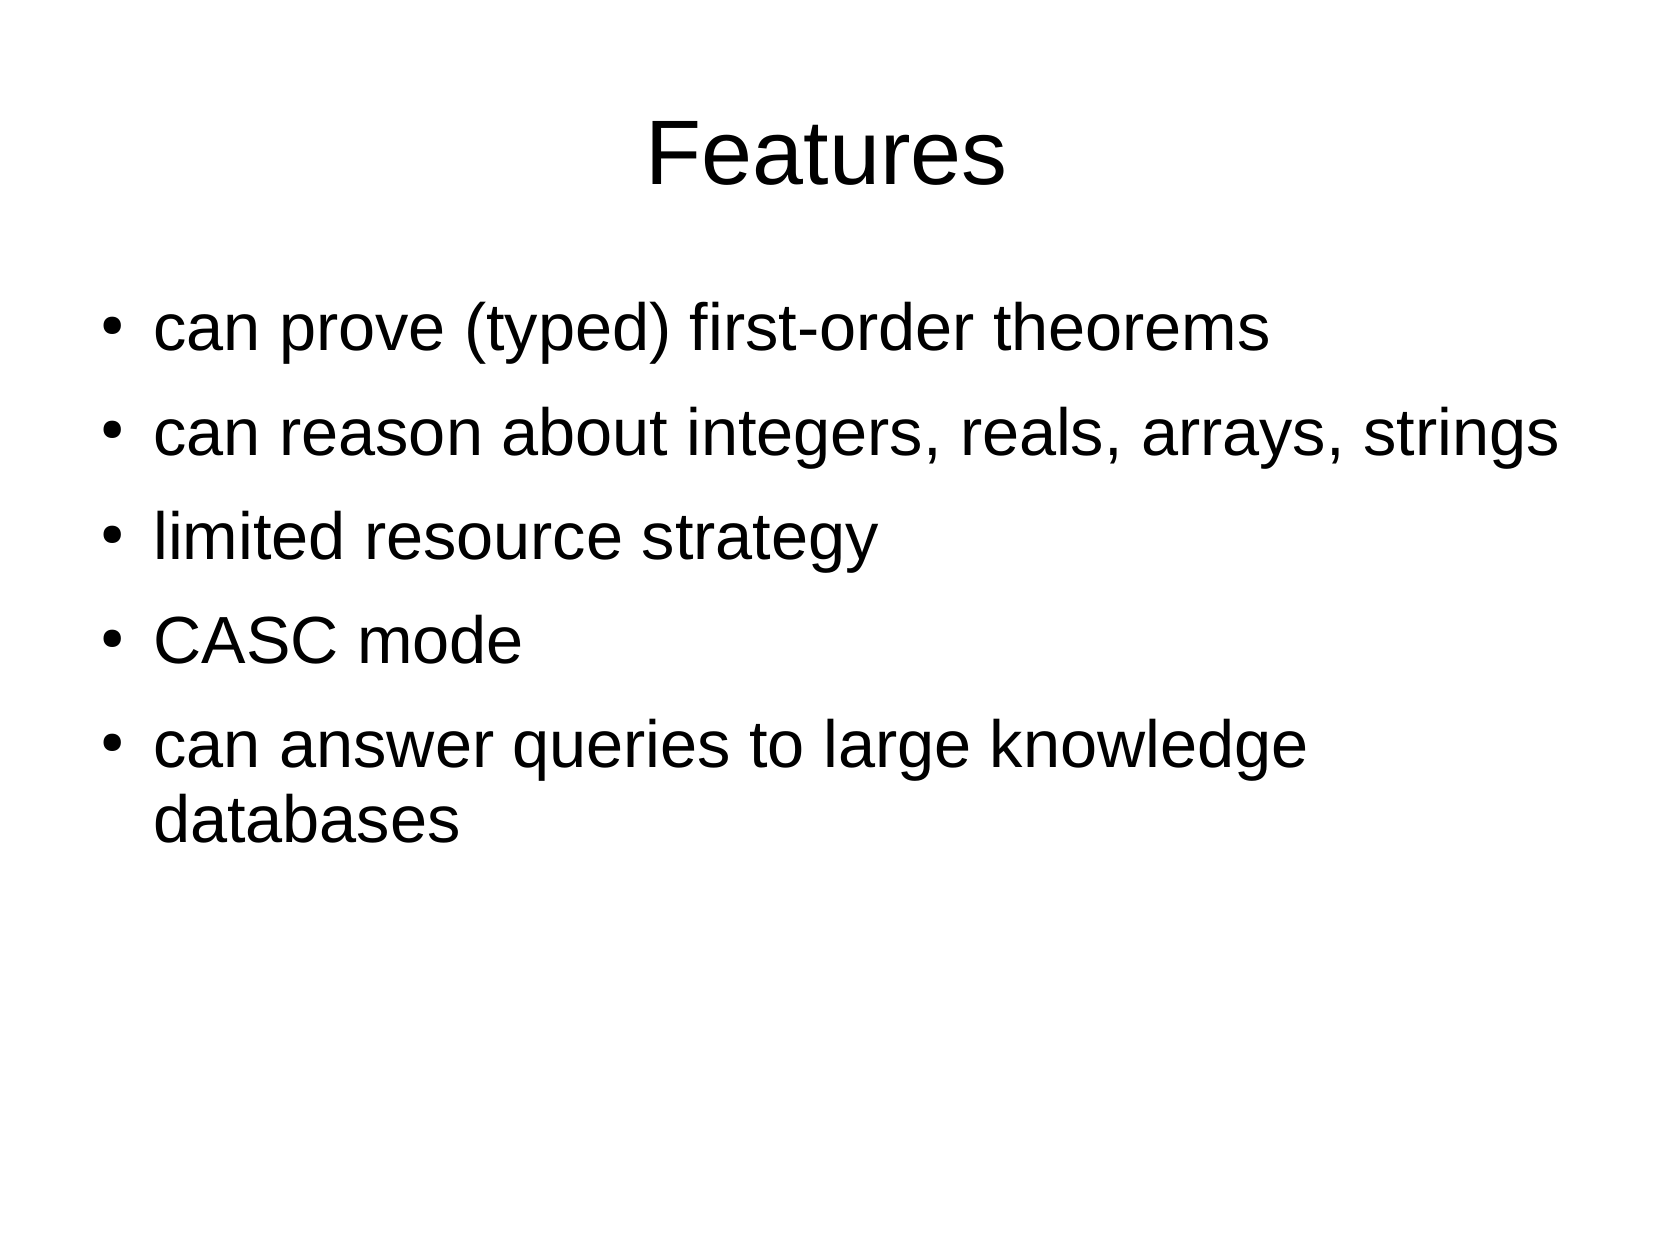

# Features
can prove (typed) first-order theorems
can reason about integers, reals, arrays, strings
limited resource strategy
CASC mode
can answer queries to large knowledge databases